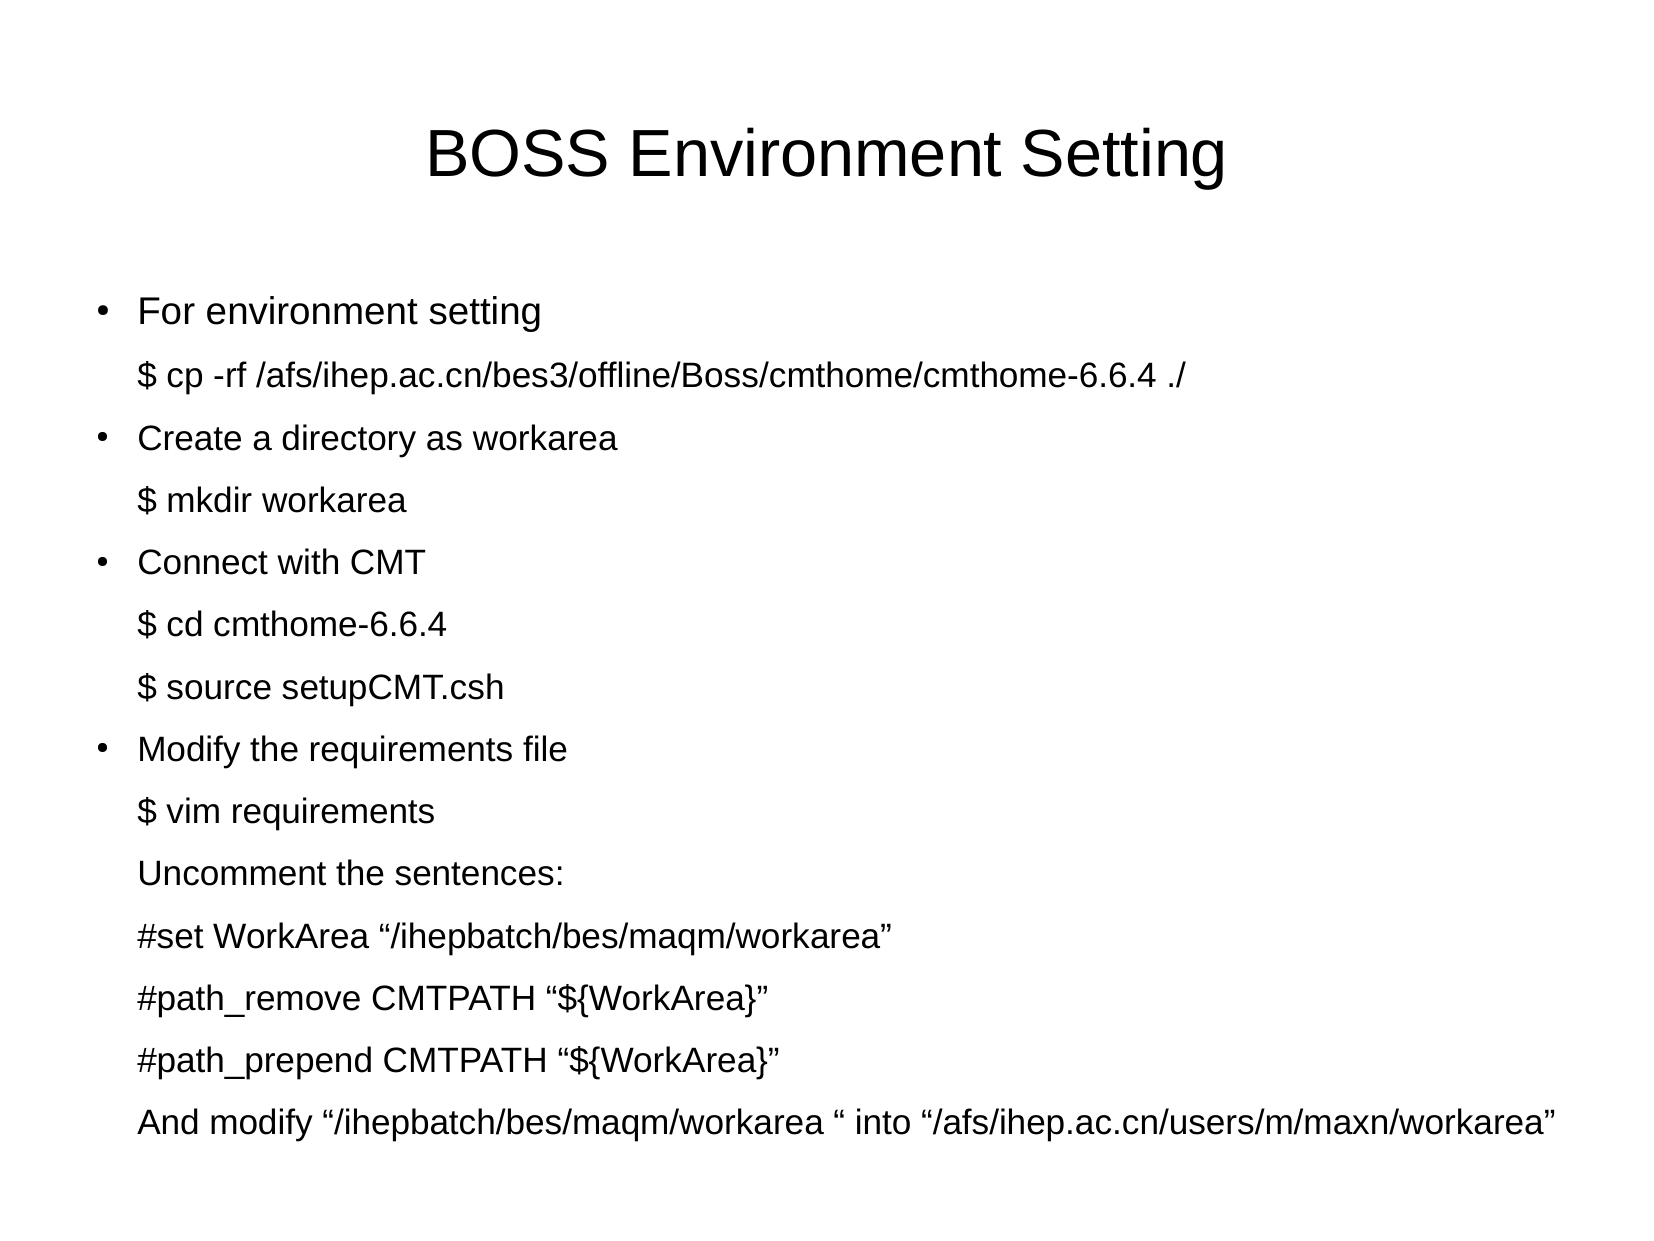

# BOSS Environment Setting
For environment setting
$ cp -rf /afs/ihep.ac.cn/bes3/offline/Boss/cmthome/cmthome-6.6.4 ./
Create a directory as workarea
$ mkdir workarea
Connect with CMT
$ cd cmthome-6.6.4
$ source setupCMT.csh
Modify the requirements file
$ vim requirements
Uncomment the sentences:
#set WorkArea “/ihepbatch/bes/maqm/workarea”
#path_remove CMTPATH “${WorkArea}”
#path_prepend CMTPATH “${WorkArea}”
And modify “/ihepbatch/bes/maqm/workarea “ into “/afs/ihep.ac.cn/users/m/maxn/workarea”